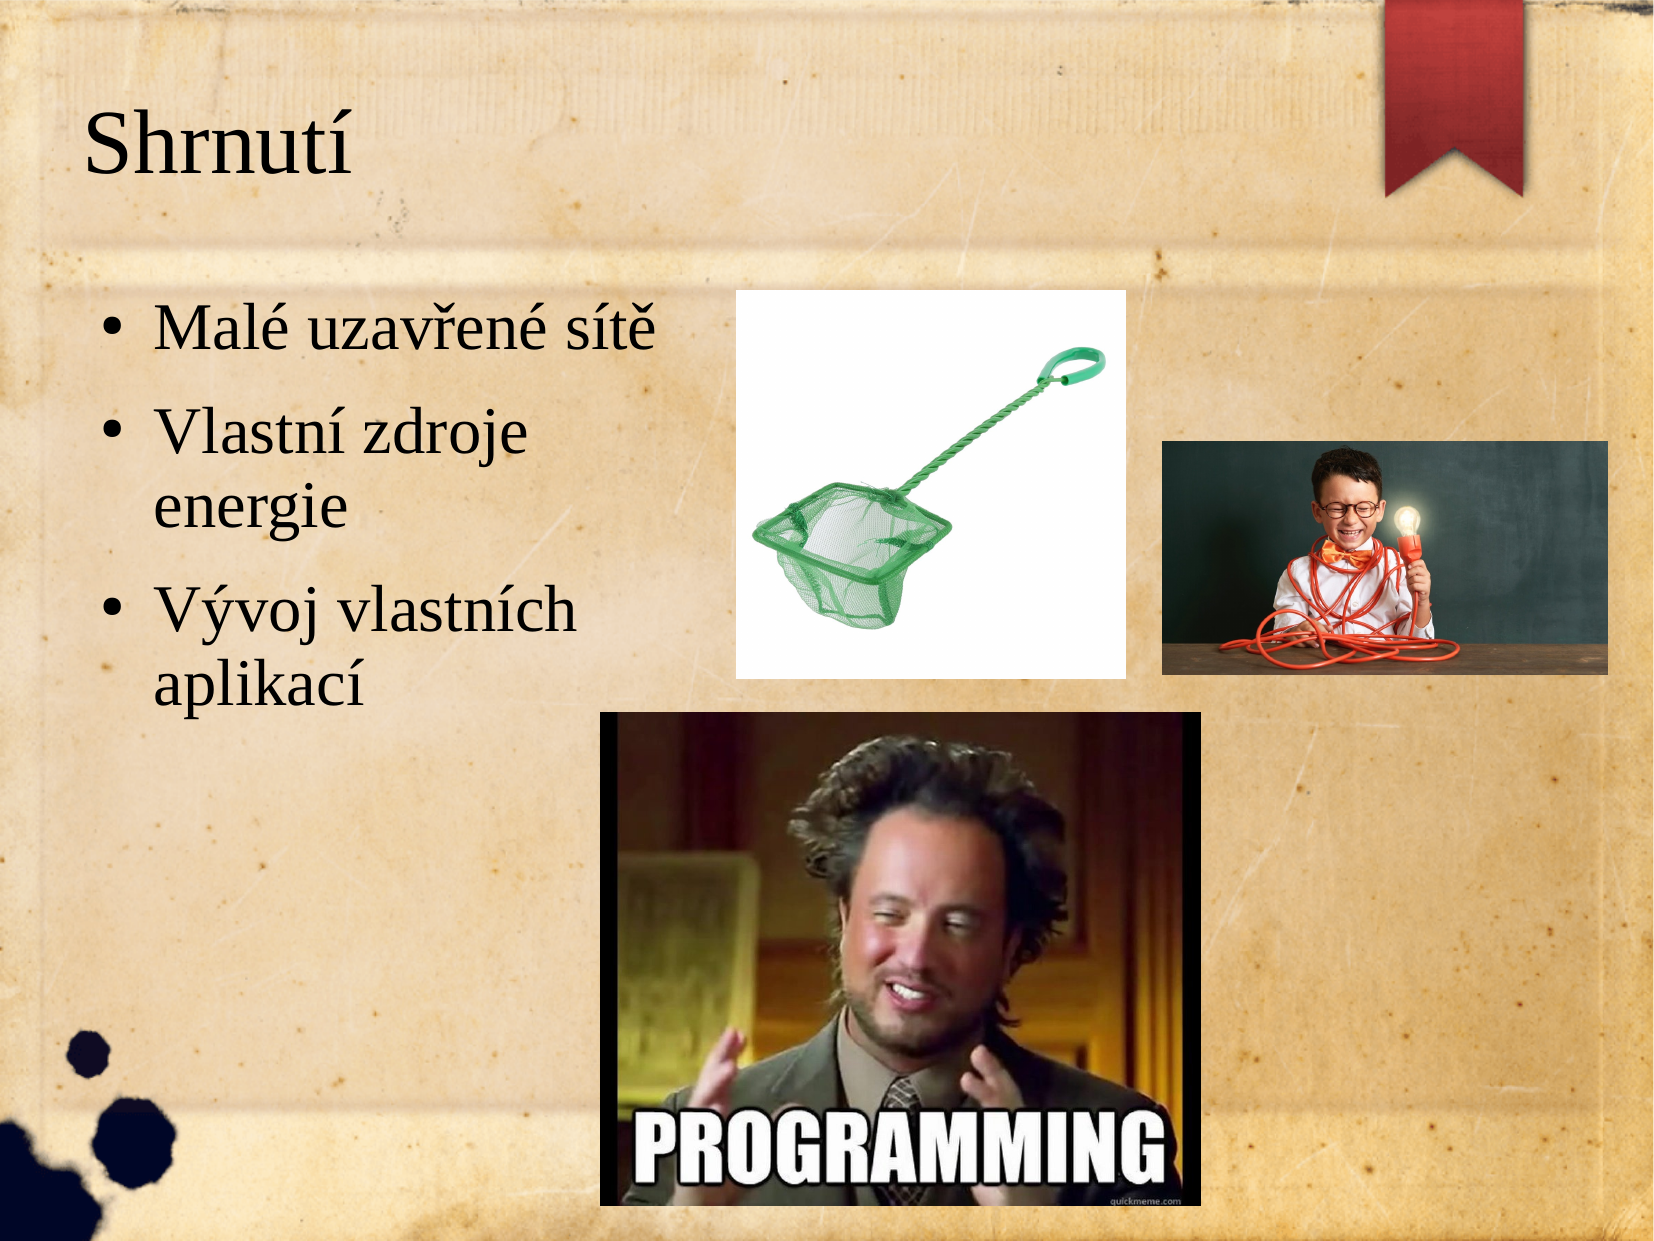

# Shrnutí
Malé uzavřené sítě
Vlastní zdroje energie
Vývoj vlastních aplikací